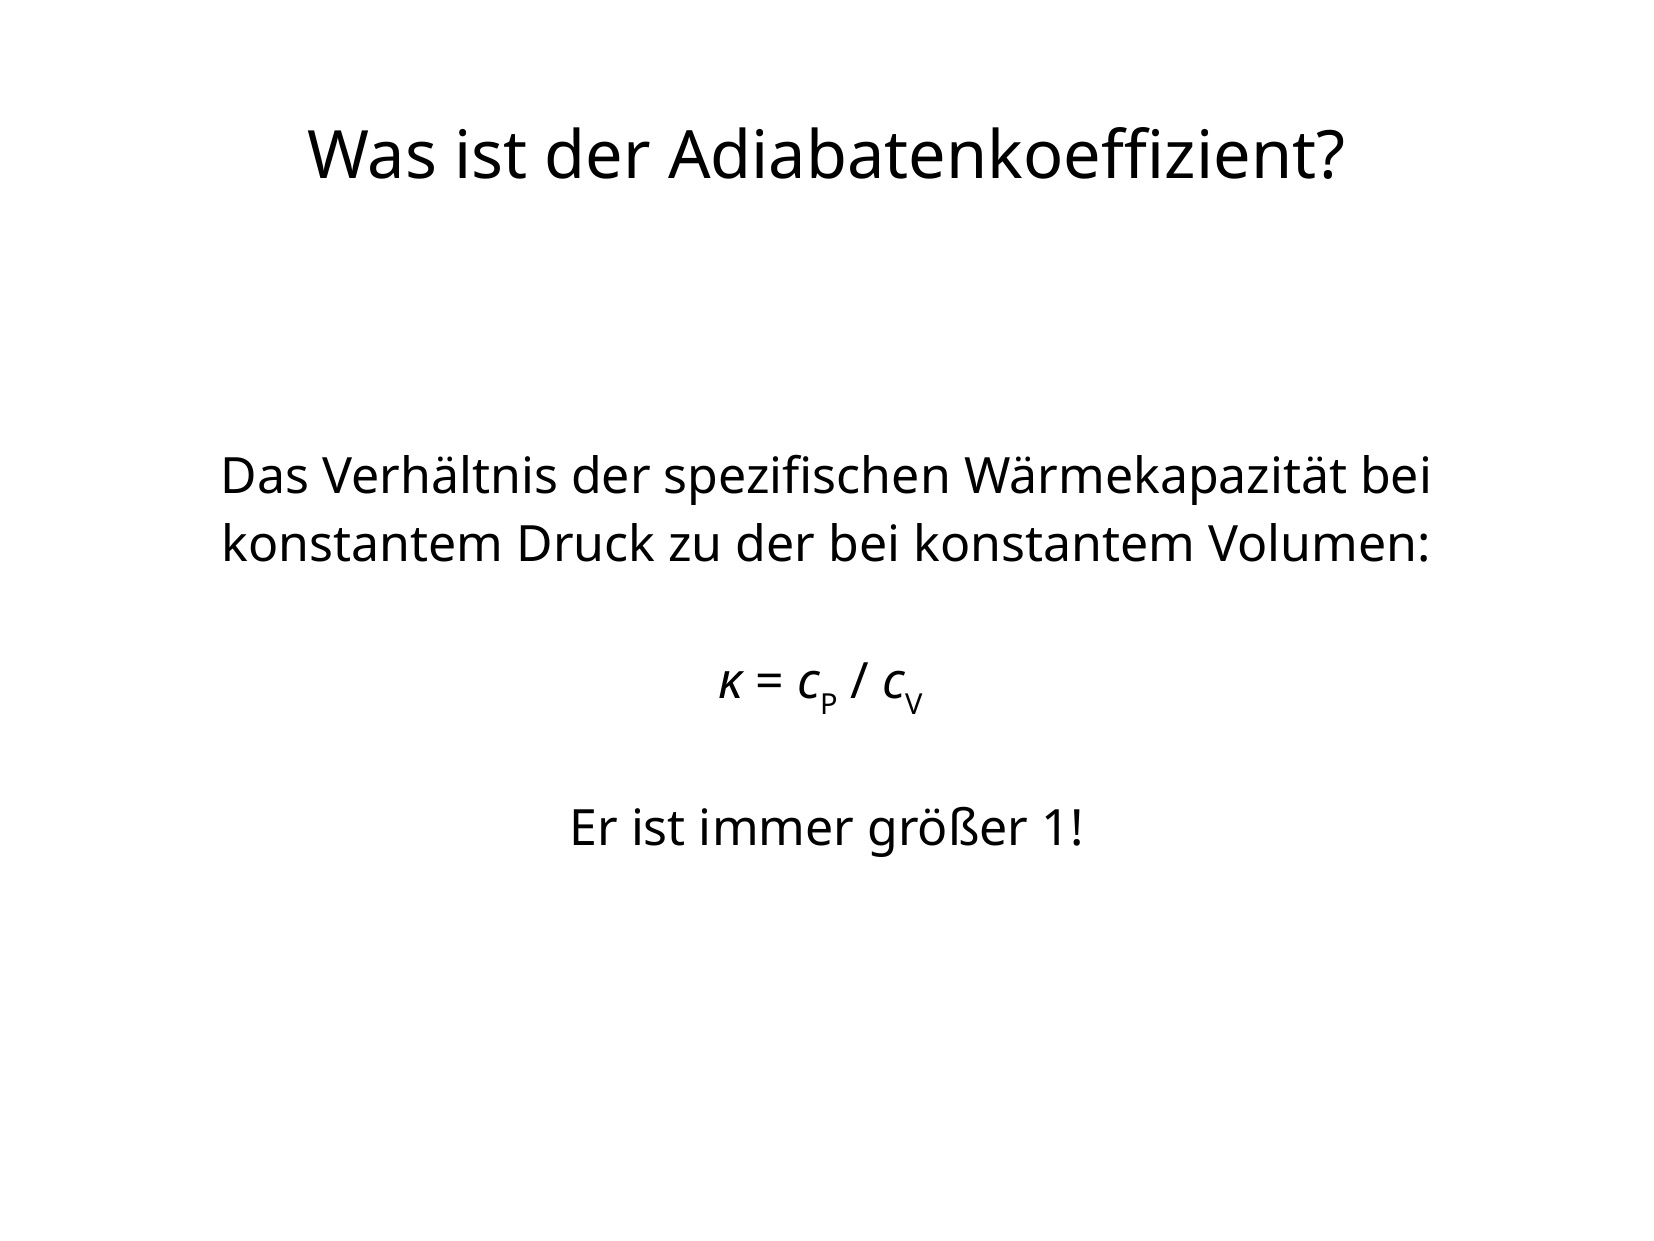

# Was ist der Adiabatenkoeffizient?
Das Verhältnis der spezifischen Wärmekapazität bei konstantem Druck zu der bei konstantem Volumen:
κ = cP / cV
Er ist immer größer 1!